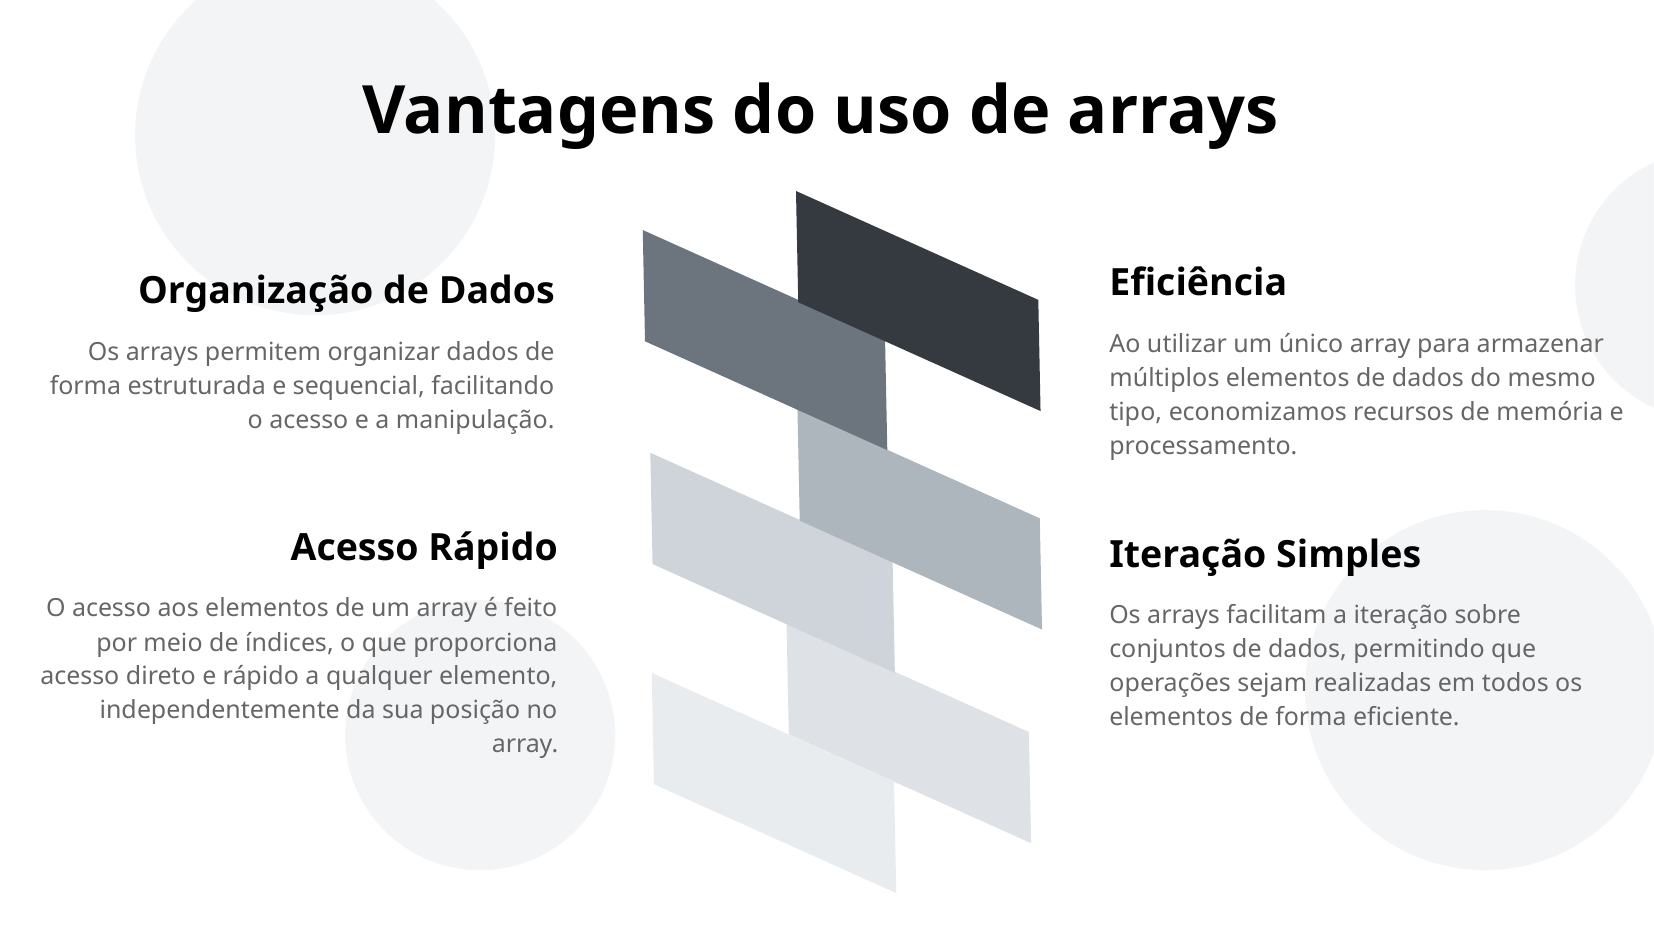

# Vantagens do uso de arrays
Eficiência
Organização de Dados
Ao utilizar um único array para armazenar múltiplos elementos de dados do mesmo tipo, economizamos recursos de memória e processamento.
Os arrays permitem organizar dados de forma estruturada e sequencial, facilitando o acesso e a manipulação.
Acesso Rápido
Iteração Simples
O acesso aos elementos de um array é feito por meio de índices, o que proporciona acesso direto e rápido a qualquer elemento, independentemente da sua posição no array.
Os arrays facilitam a iteração sobre conjuntos de dados, permitindo que operações sejam realizadas em todos os elementos de forma eficiente.